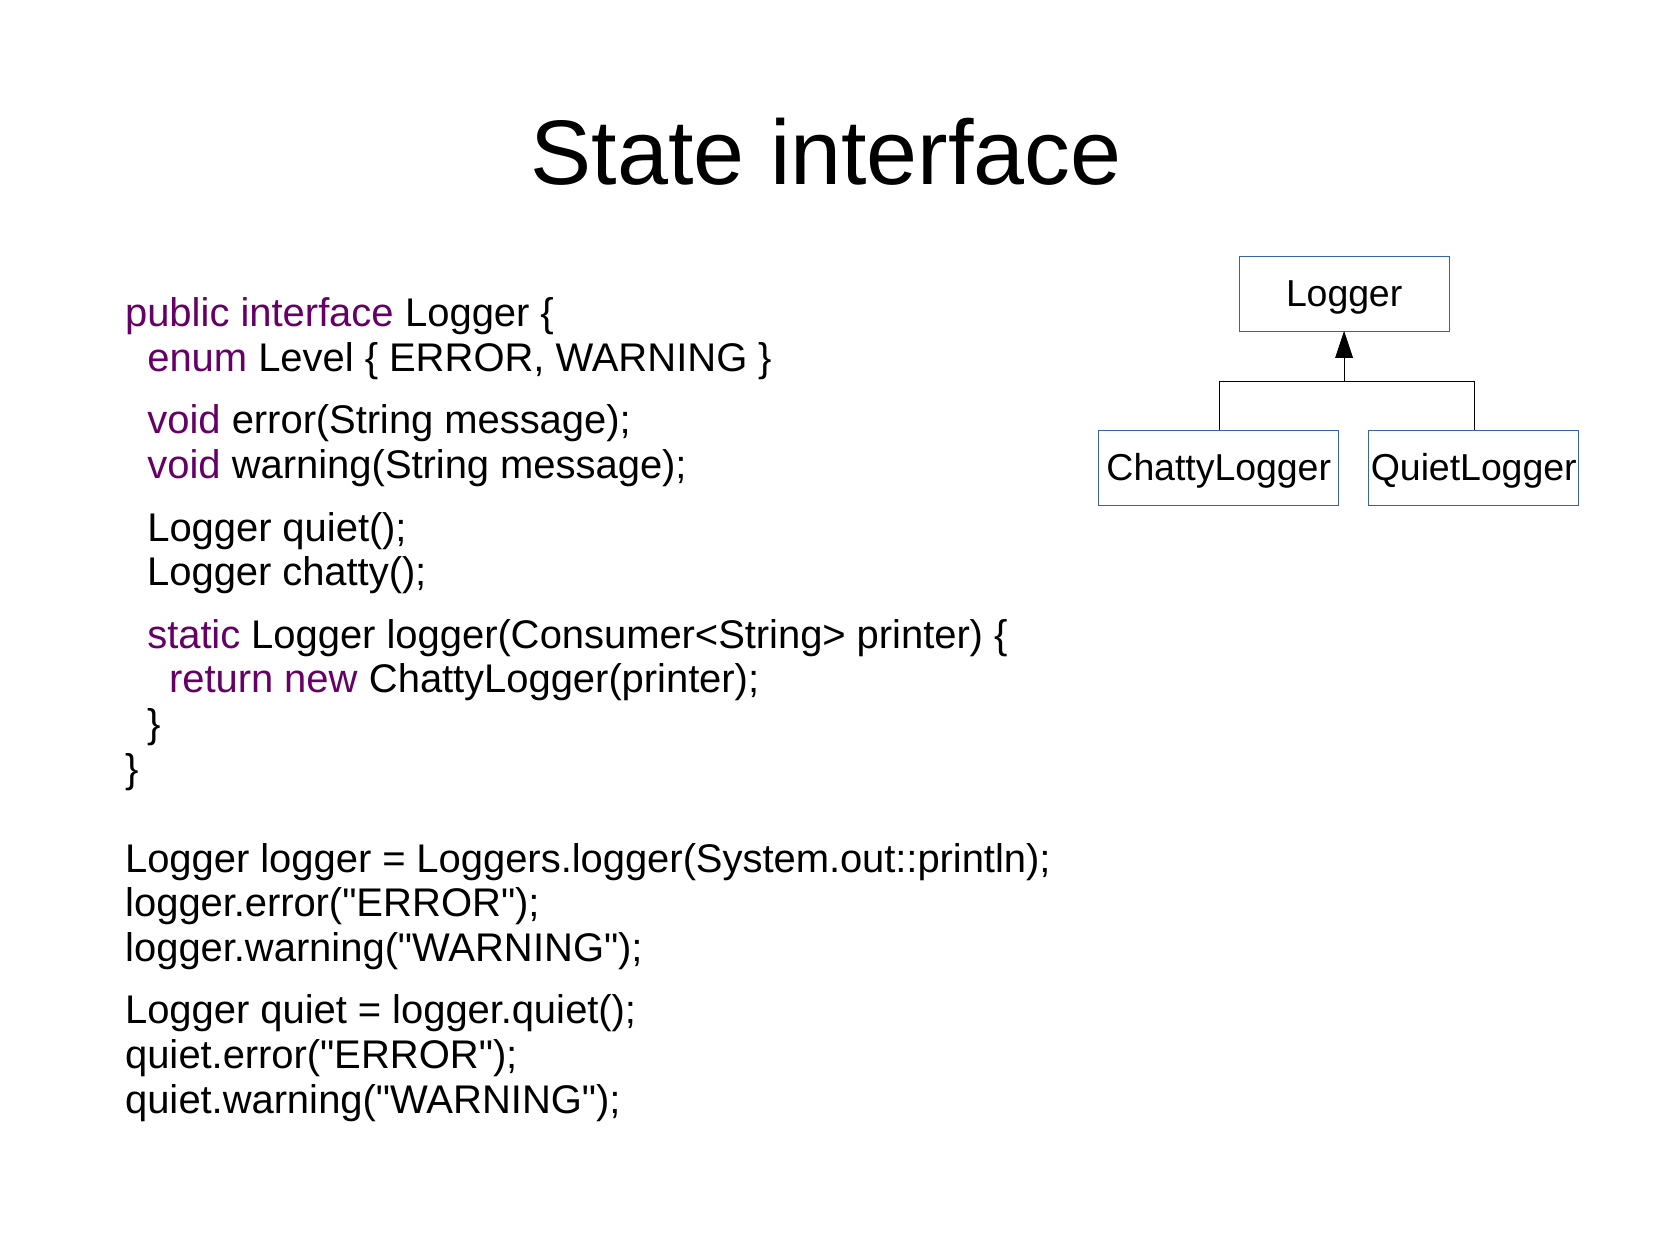

# State interface
Logger
public interface Logger {
 enum Level { ERROR, WARNING }
 void error(String message);
 void warning(String message);
 Logger quiet();
 Logger chatty();
 static Logger logger(Consumer<String> printer) {
 return new ChattyLogger(printer);
 }
}
Logger logger = Loggers.logger(System.out::println);
logger.error("ERROR");
logger.warning("WARNING");
Logger quiet = logger.quiet();
quiet.error("ERROR");
quiet.warning("WARNING");
ChattyLogger
QuietLogger